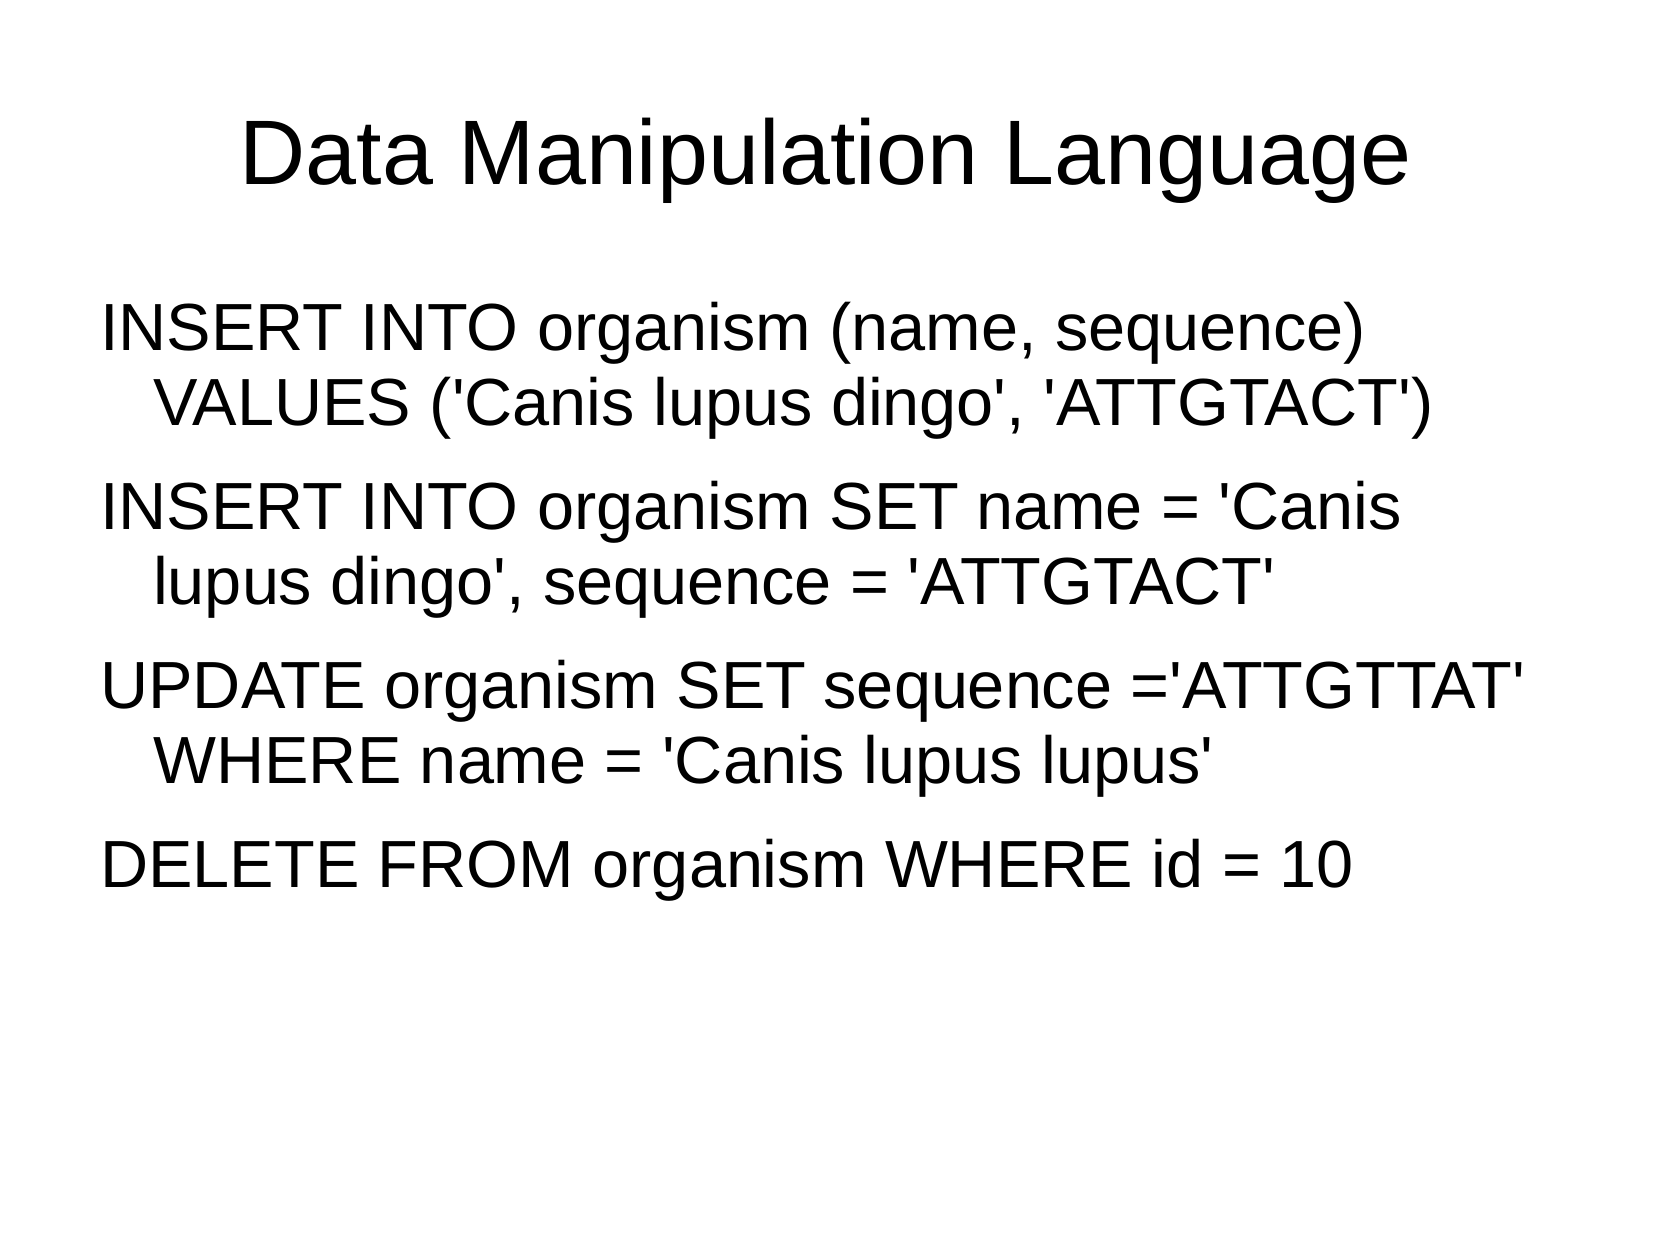

# Data Manipulation Language
INSERT INTO organism (name, sequence) VALUES ('Canis lupus dingo', 'ATTGTACT')
INSERT INTO organism SET name = 'Canis lupus dingo', sequence = 'ATTGTACT'
UPDATE organism SET sequence ='ATTGTTAT' WHERE name = 'Canis lupus lupus'
DELETE FROM organism WHERE id = 10